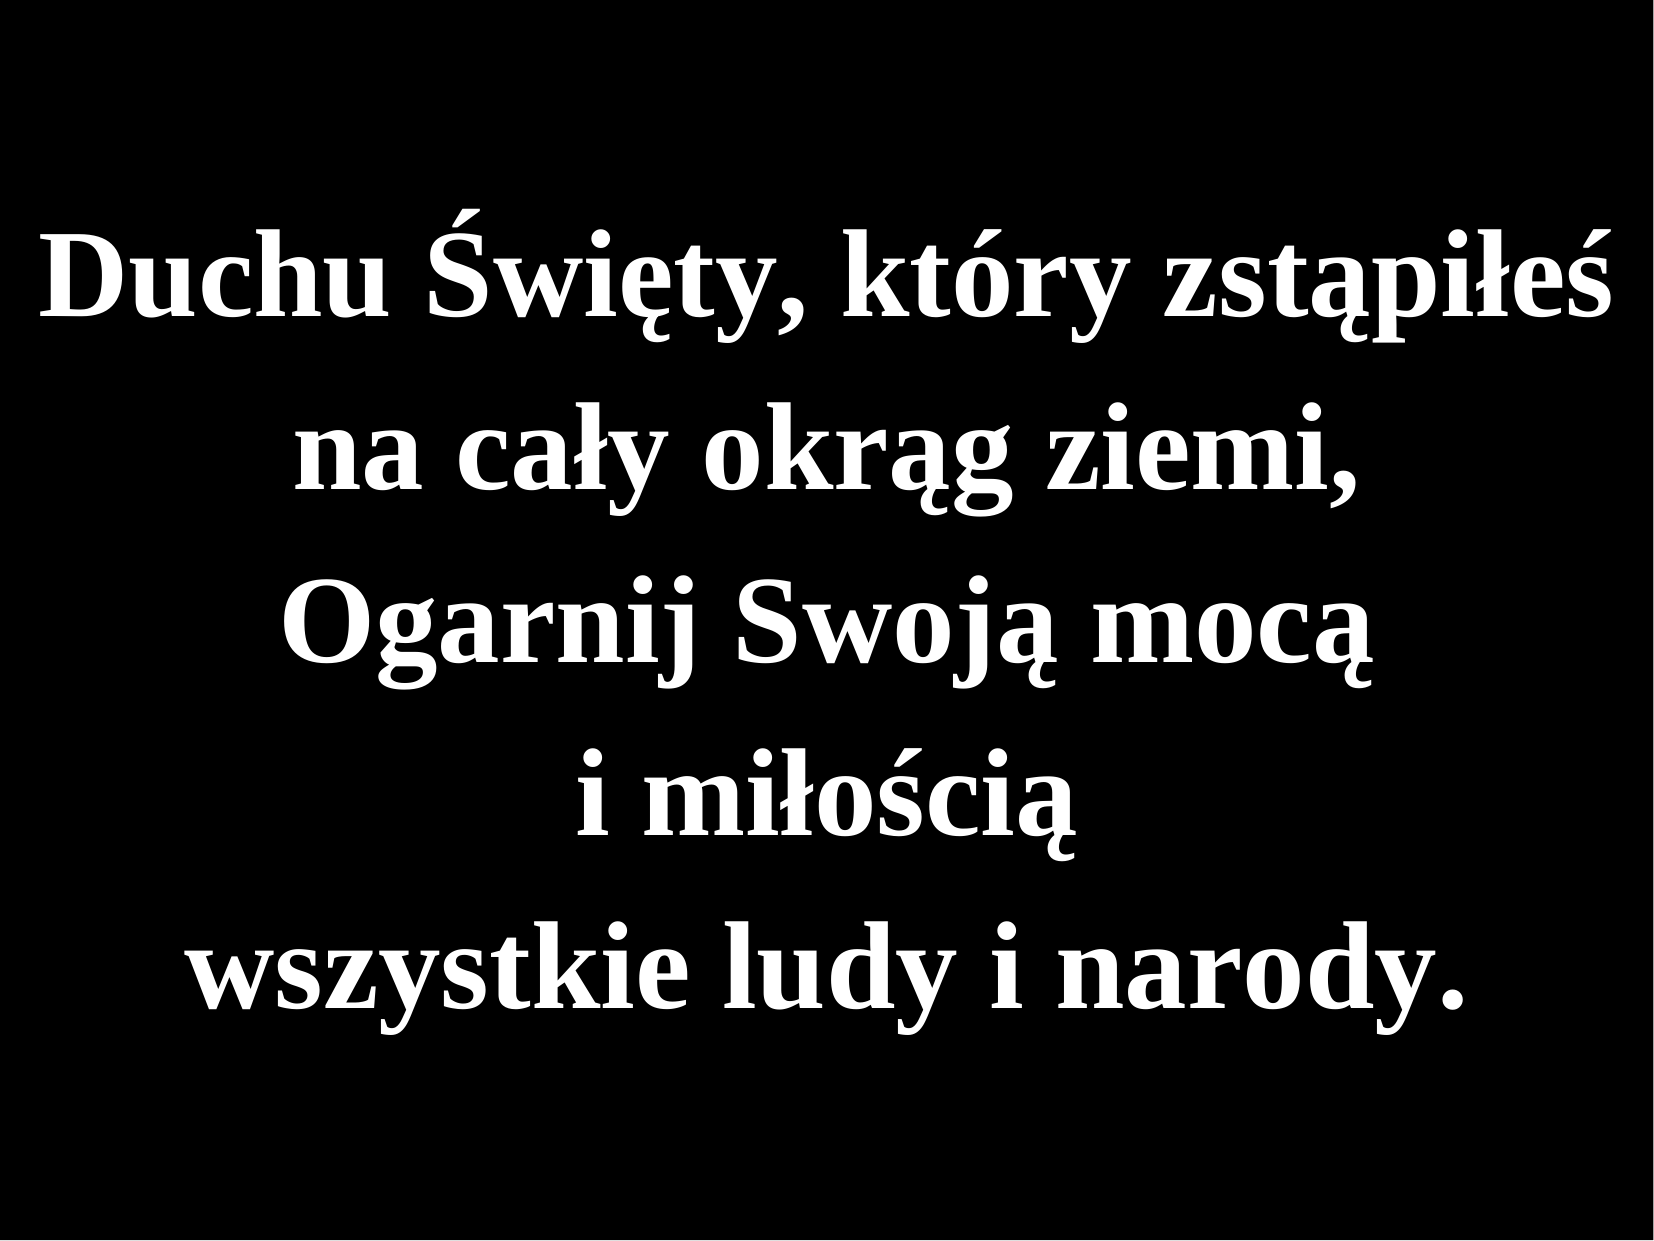

# Duchu Święty, który zstąpiłeś ppp na cały okrąg ziemi, ppp Ogarnij Swoją mocą ppp i miłością ppp wszystkie ludy i narody.